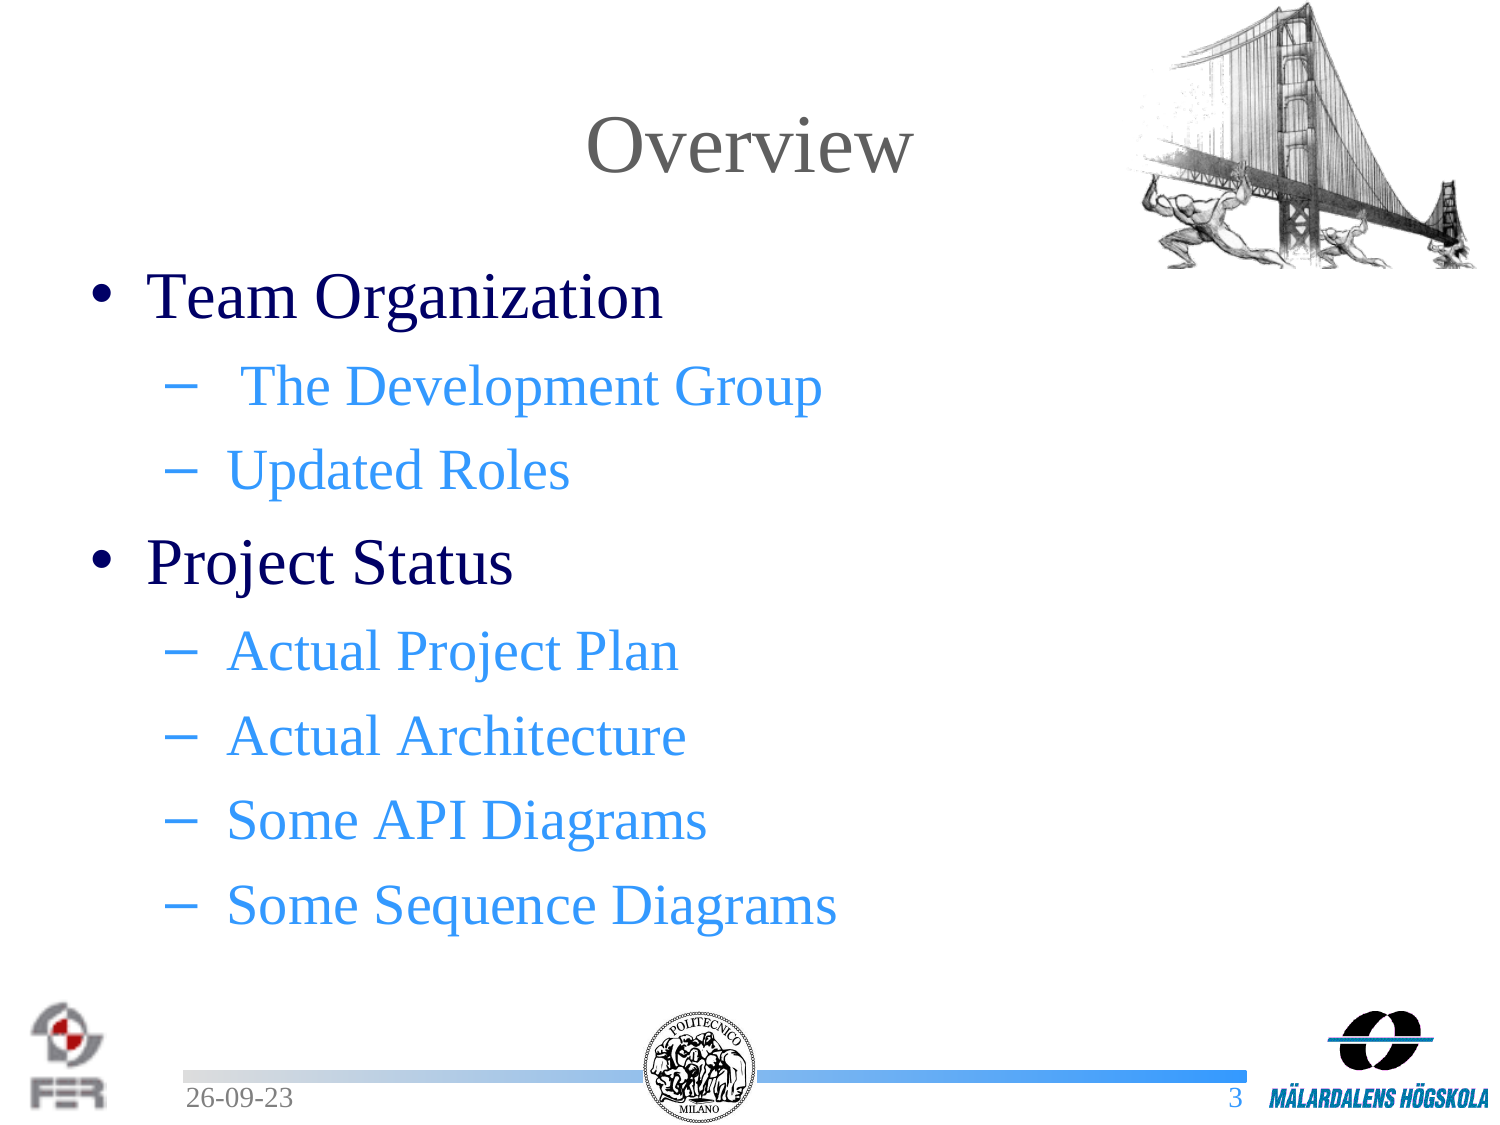

# Overview
Team Organization
 The Development Group
 Updated Roles
Project Status
 Actual Project Plan
 Actual Architecture
 Some API Diagrams
 Some Sequence Diagrams
26-08-21